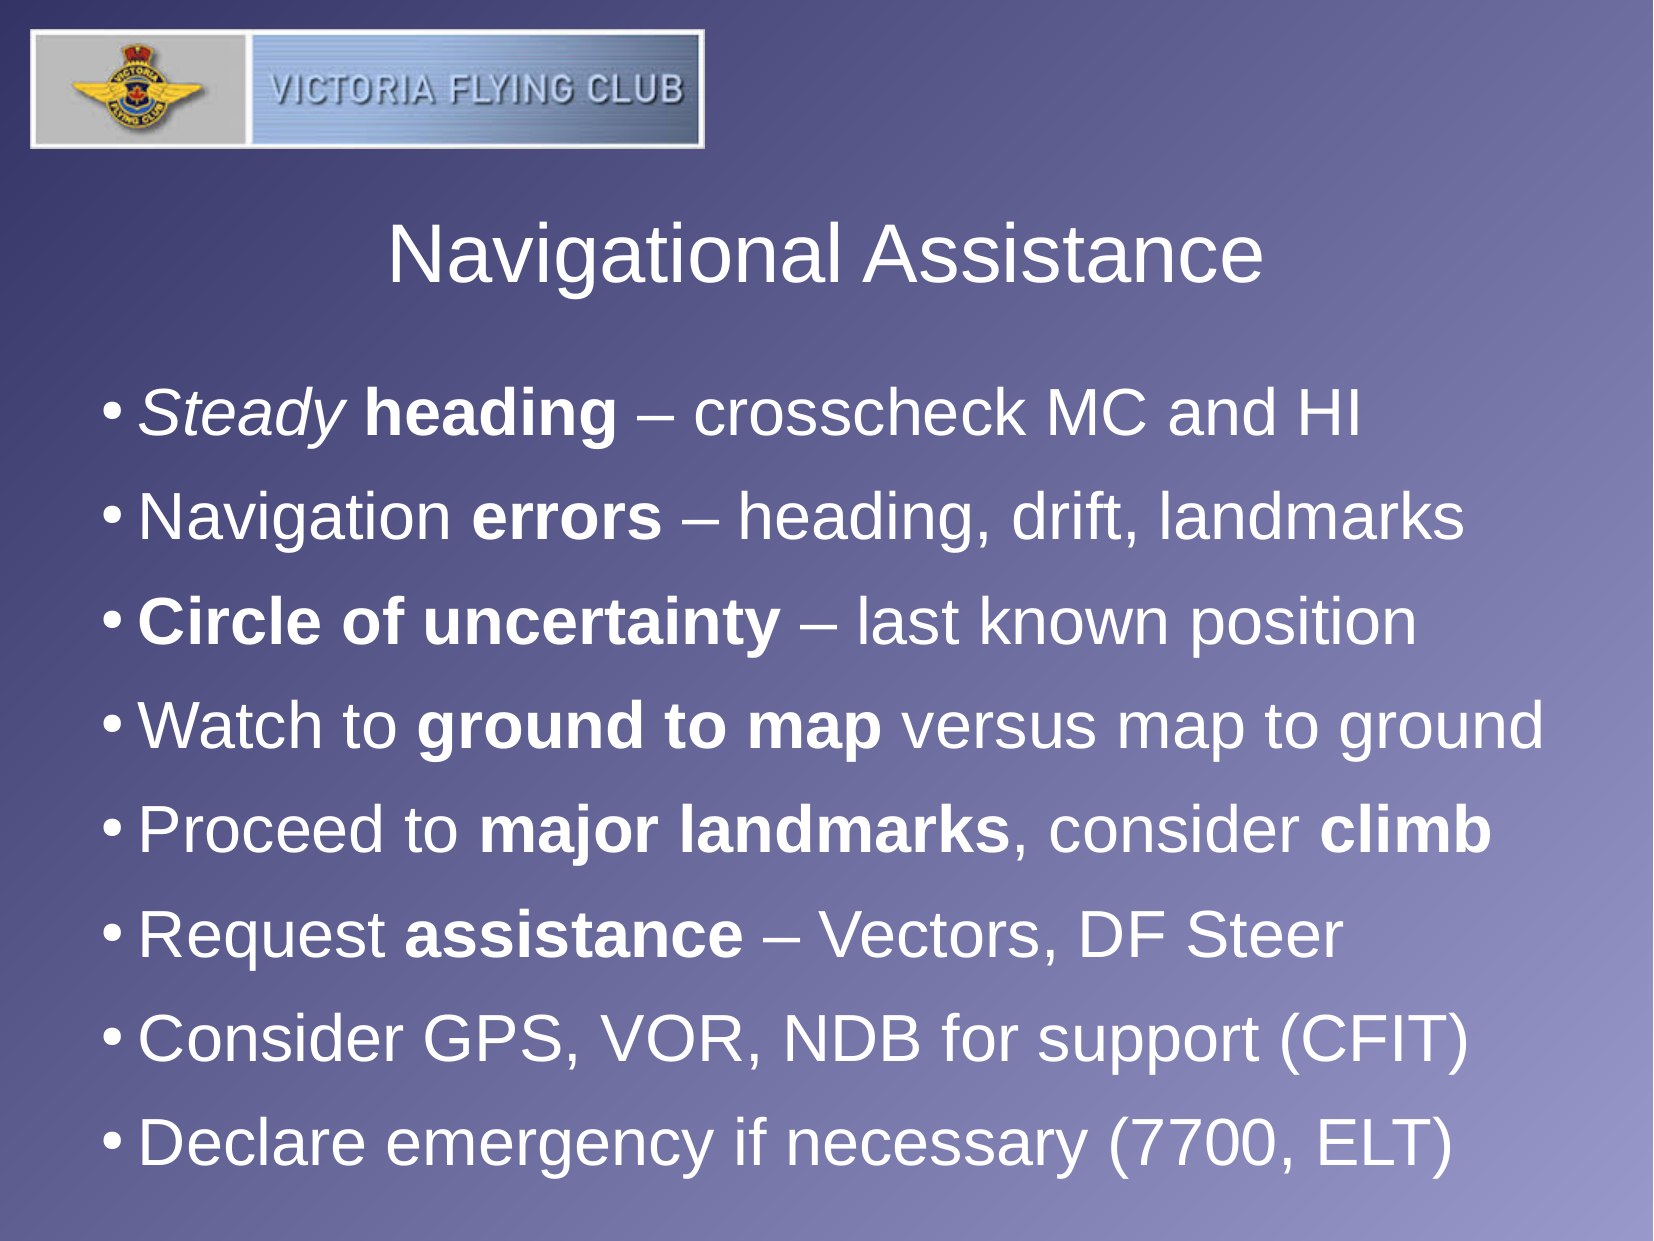

# Navigational Assistance
Steady heading – crosscheck MC and HI
Navigation errors – heading, drift, landmarks
Circle of uncertainty – last known position
Watch to ground to map versus map to ground
Proceed to major landmarks, consider climb
Request assistance – Vectors, DF Steer
Consider GPS, VOR, NDB for support (CFIT)
Declare emergency if necessary (7700, ELT)